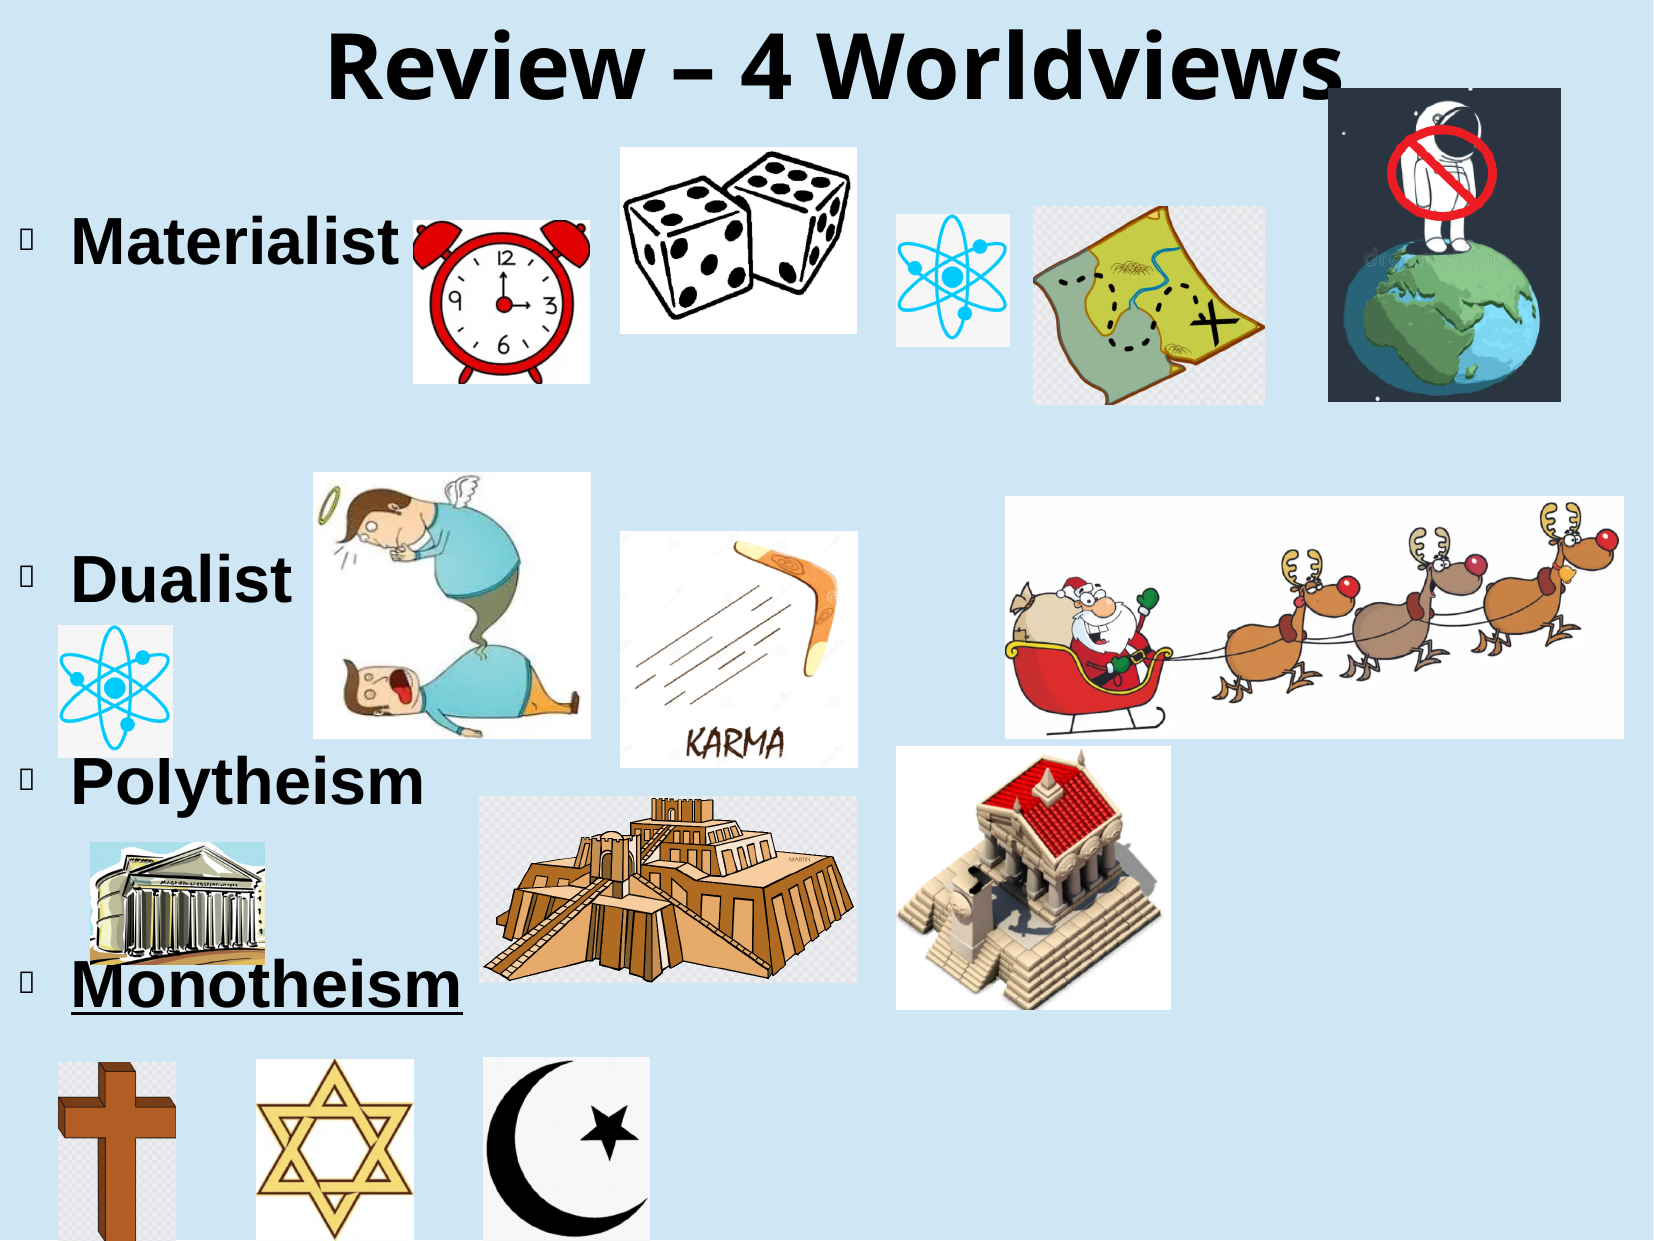

# Review – 4 Worldviews
Materialist
Dualist
Polytheism
Monotheism